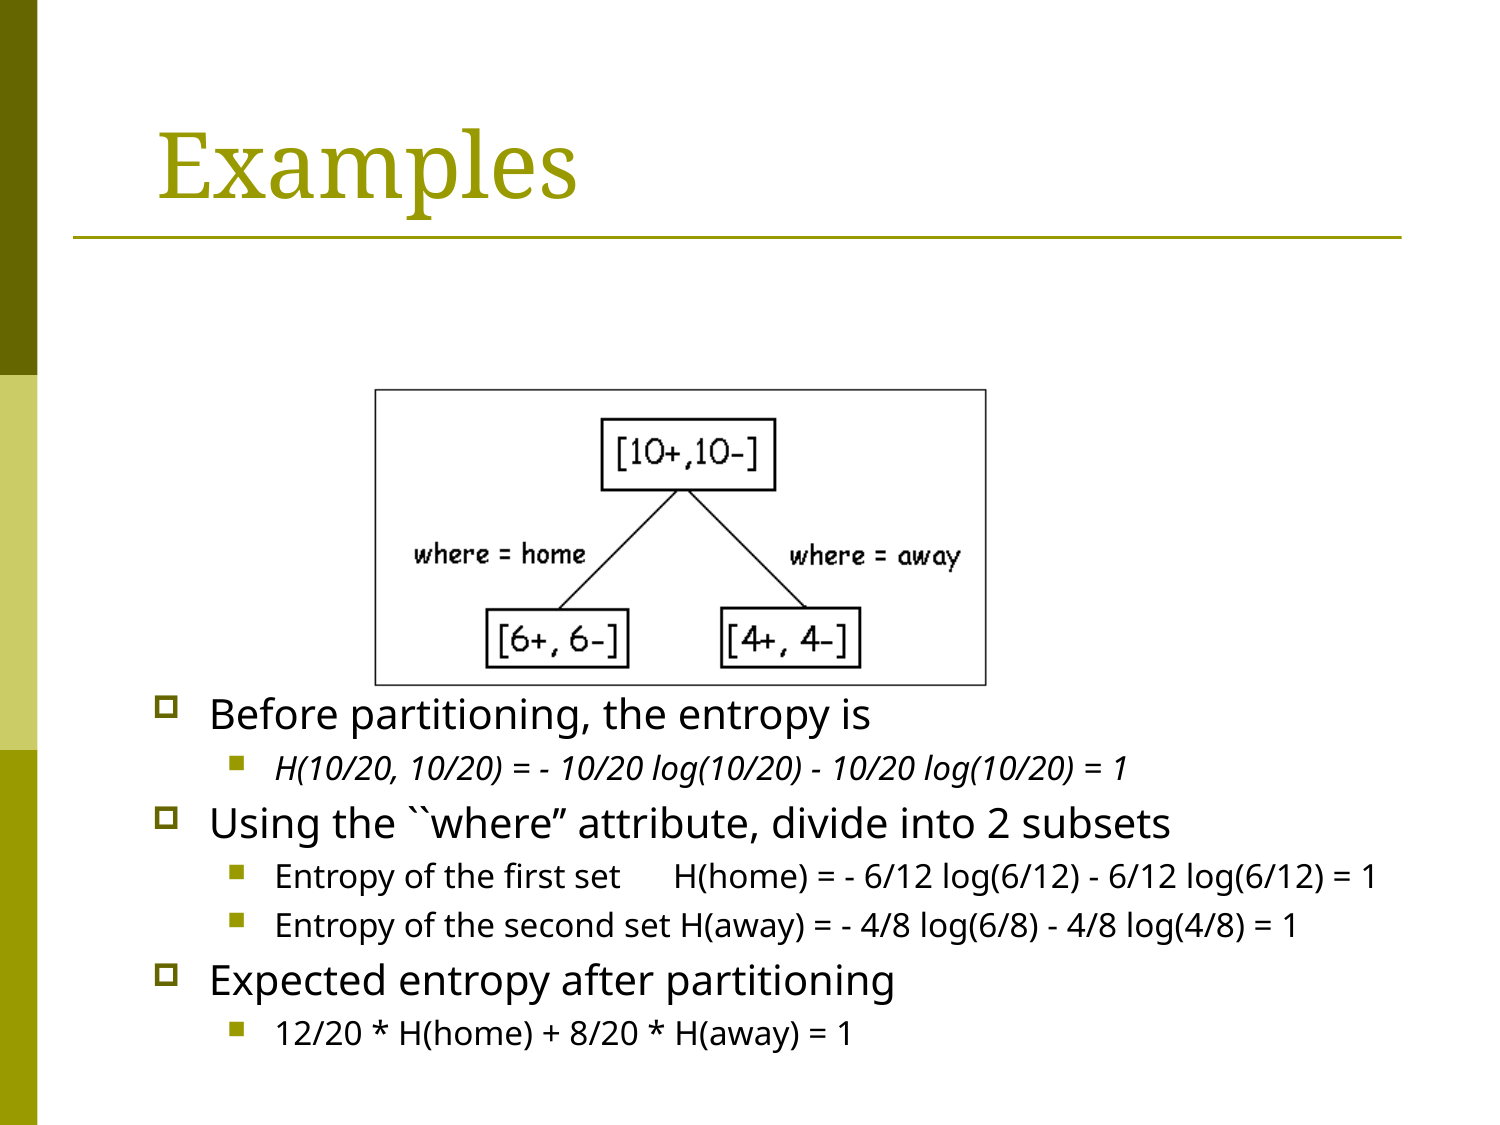

# Examples
Before partitioning, the entropy is
H(10/20, 10/20) = - 10/20 log(10/20) - 10/20 log(10/20) = 1
Using the ``where’’ attribute, divide into 2 subsets
Entropy of the first set H(home) = - 6/12 log(6/12) - 6/12 log(6/12) = 1
Entropy of the second set H(away) = - 4/8 log(6/8) - 4/8 log(4/8) = 1
Expected entropy after partitioning
12/20 * H(home) + 8/20 * H(away) = 1